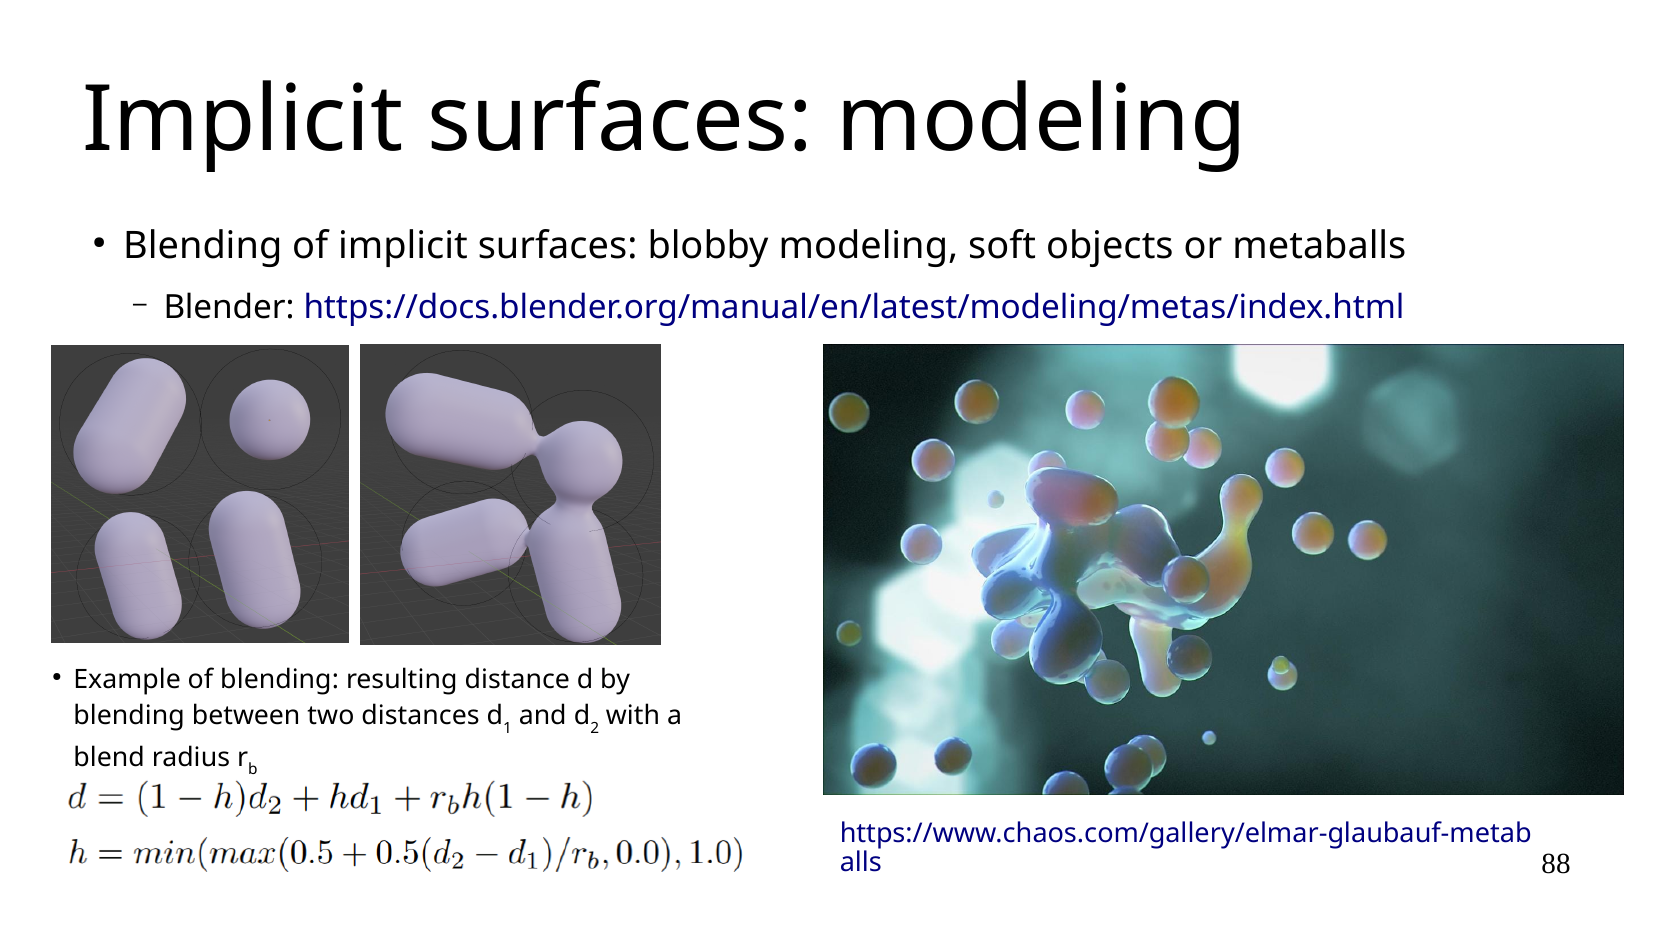

# Implicit surfaces: modeling
Blending of implicit surfaces: blobby modeling, soft objects or metaballs
Blender: https://docs.blender.org/manual/en/latest/modeling/metas/index.html
Example of blending: resulting distance d by blending between two distances d1 and d2 with a blend radius rb
https://www.chaos.com/gallery/elmar-glaubauf-metaballs
88